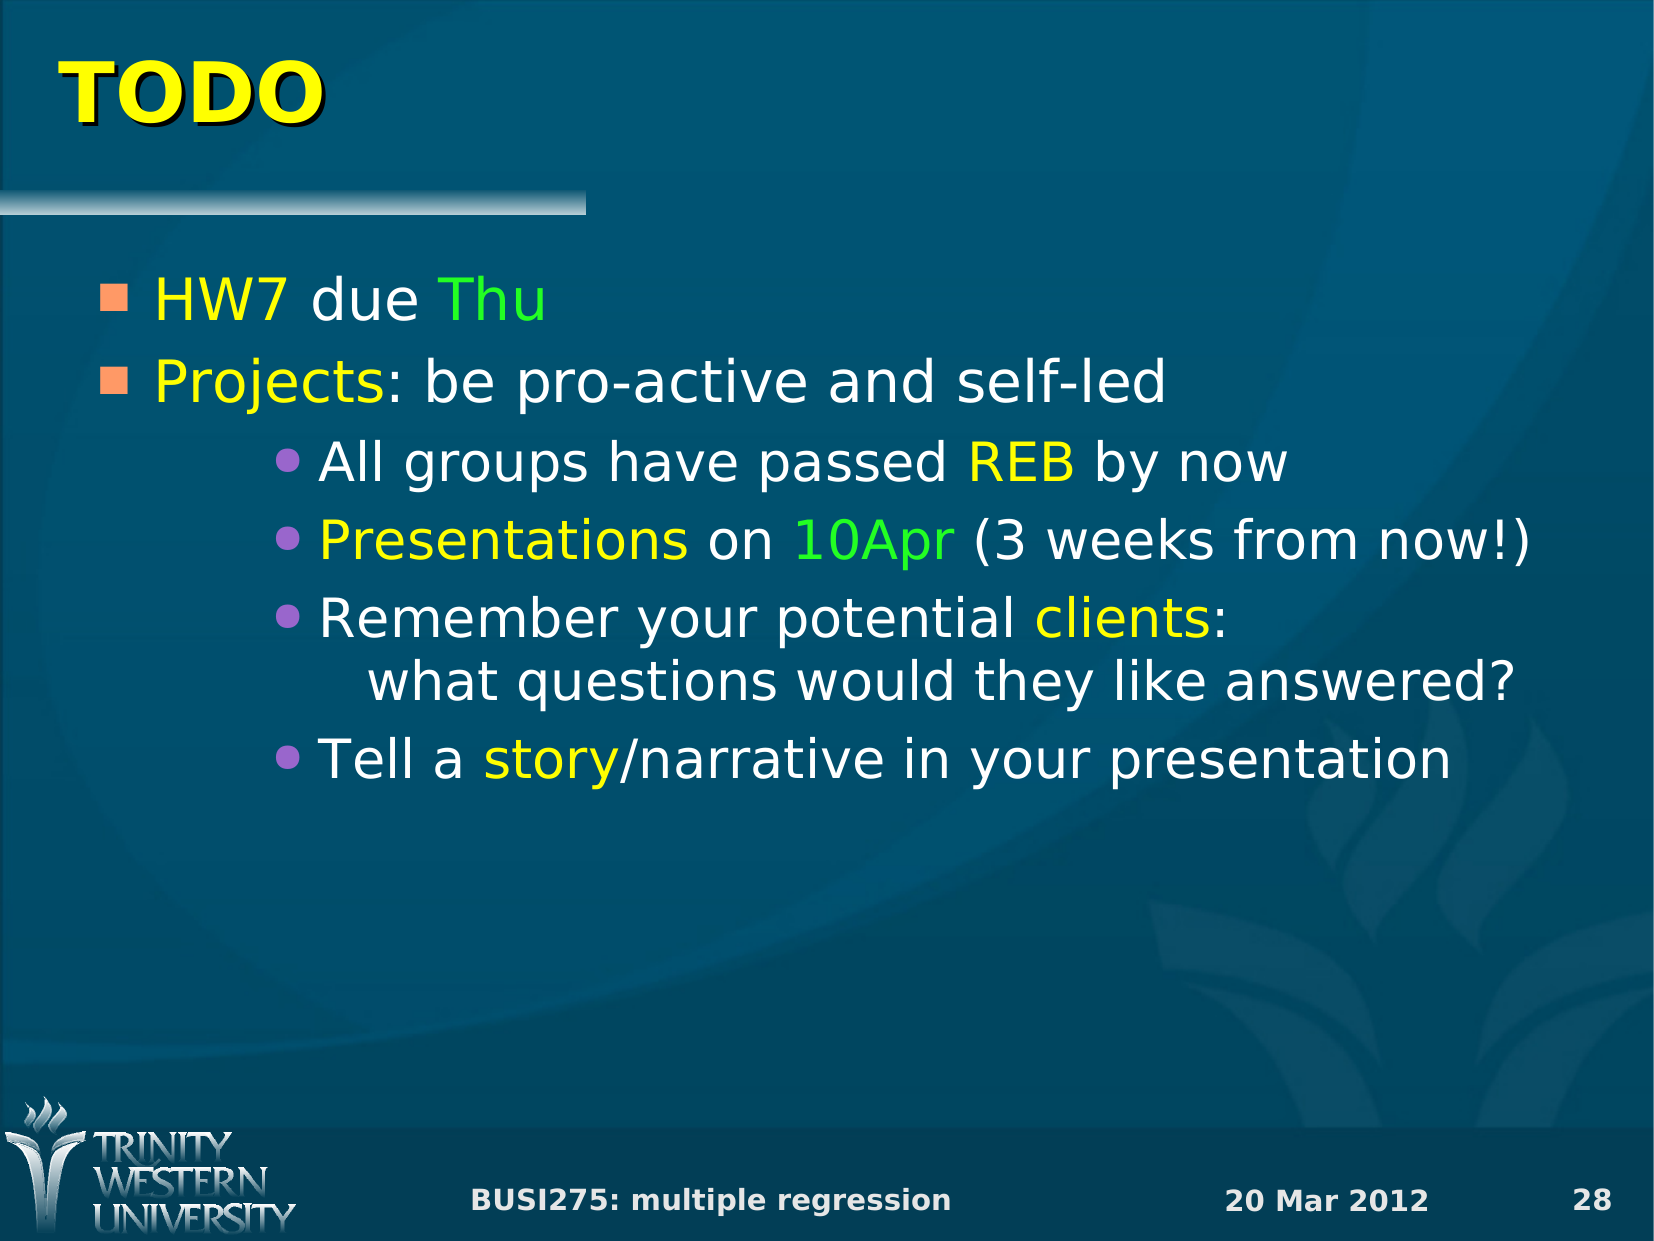

# TODO
HW7 due Thu
Projects: be pro-active and self-led
All groups have passed REB by now
Presentations on 10Apr (3 weeks from now!)
Remember your potential clients:
what questions would they like answered?
Tell a story/narrative in your presentation
BUSI275: multiple regression
20 Mar 2012
28